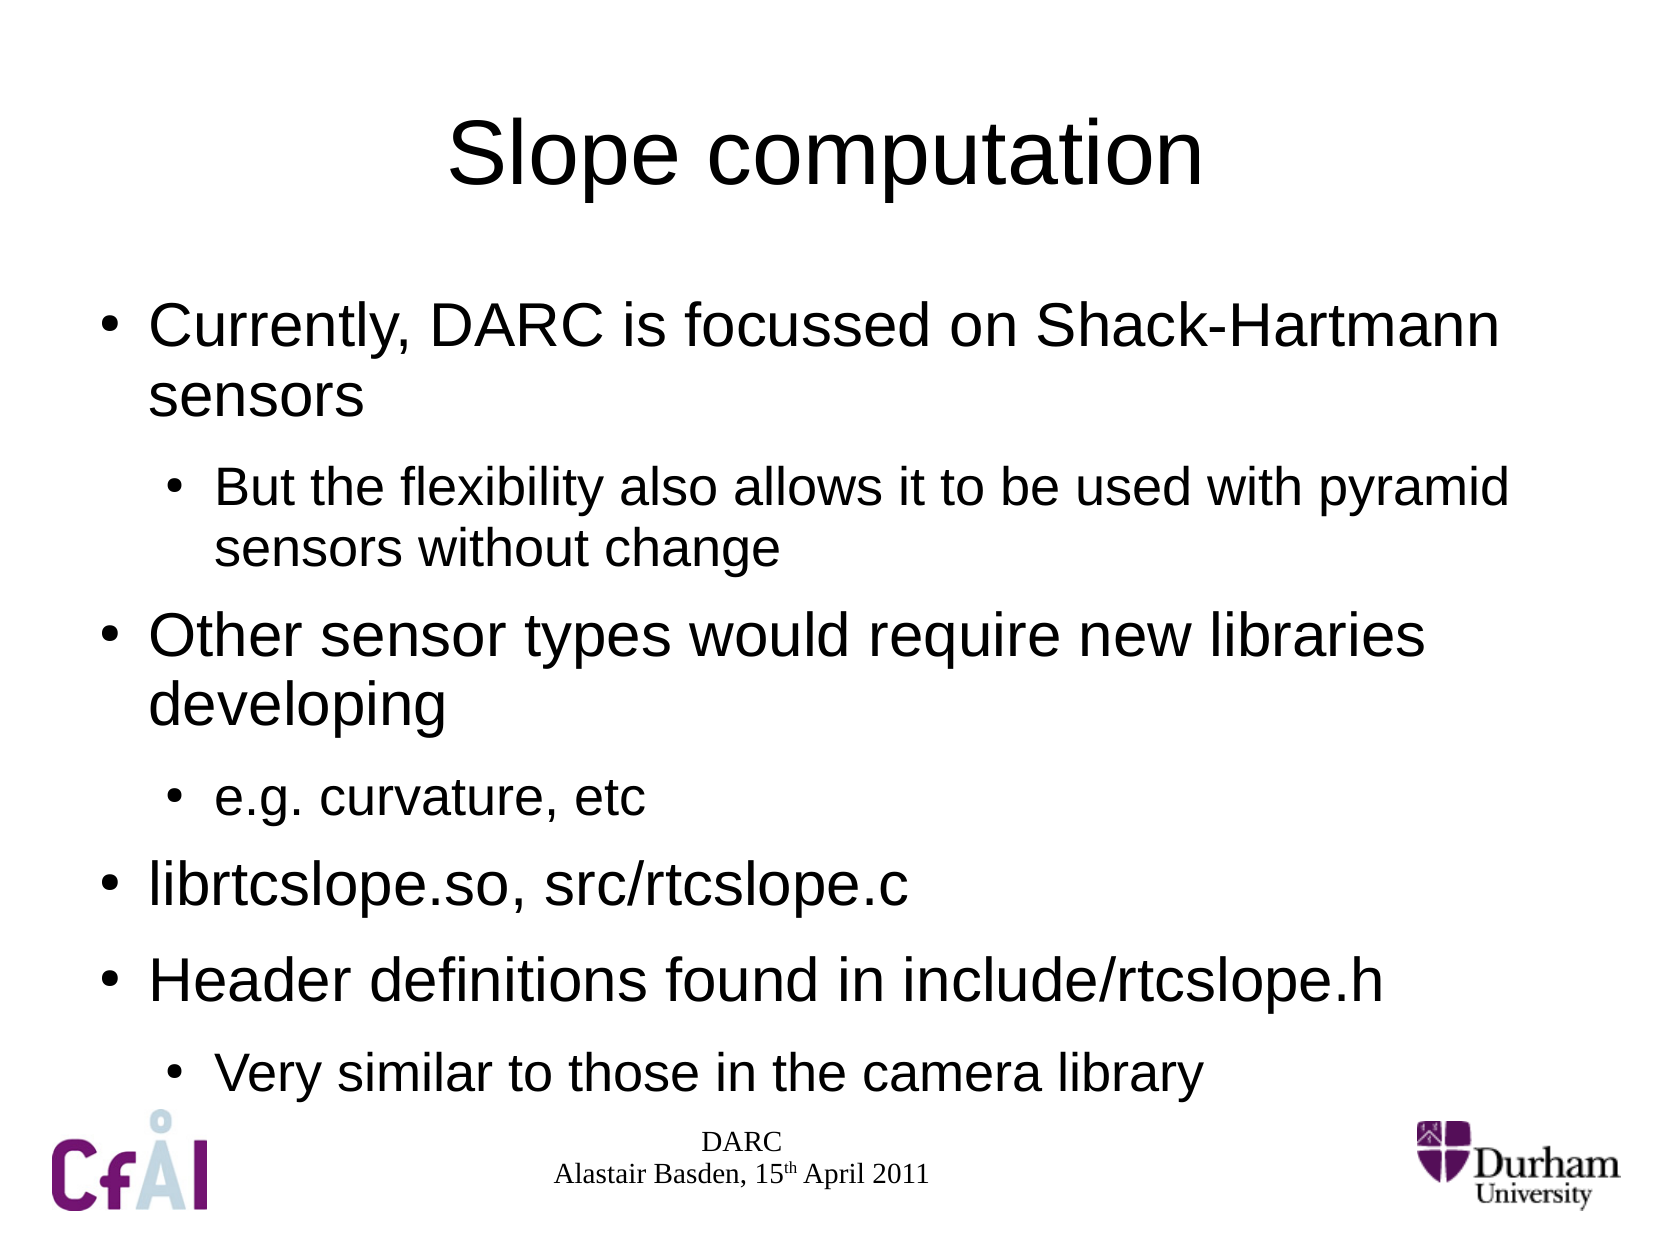

# Slope computation
Currently, DARC is focussed on Shack-Hartmann sensors
But the flexibility also allows it to be used with pyramid sensors without change
Other sensor types would require new libraries developing
e.g. curvature, etc
librtcslope.so, src/rtcslope.c
Header definitions found in include/rtcslope.h
Very similar to those in the camera library